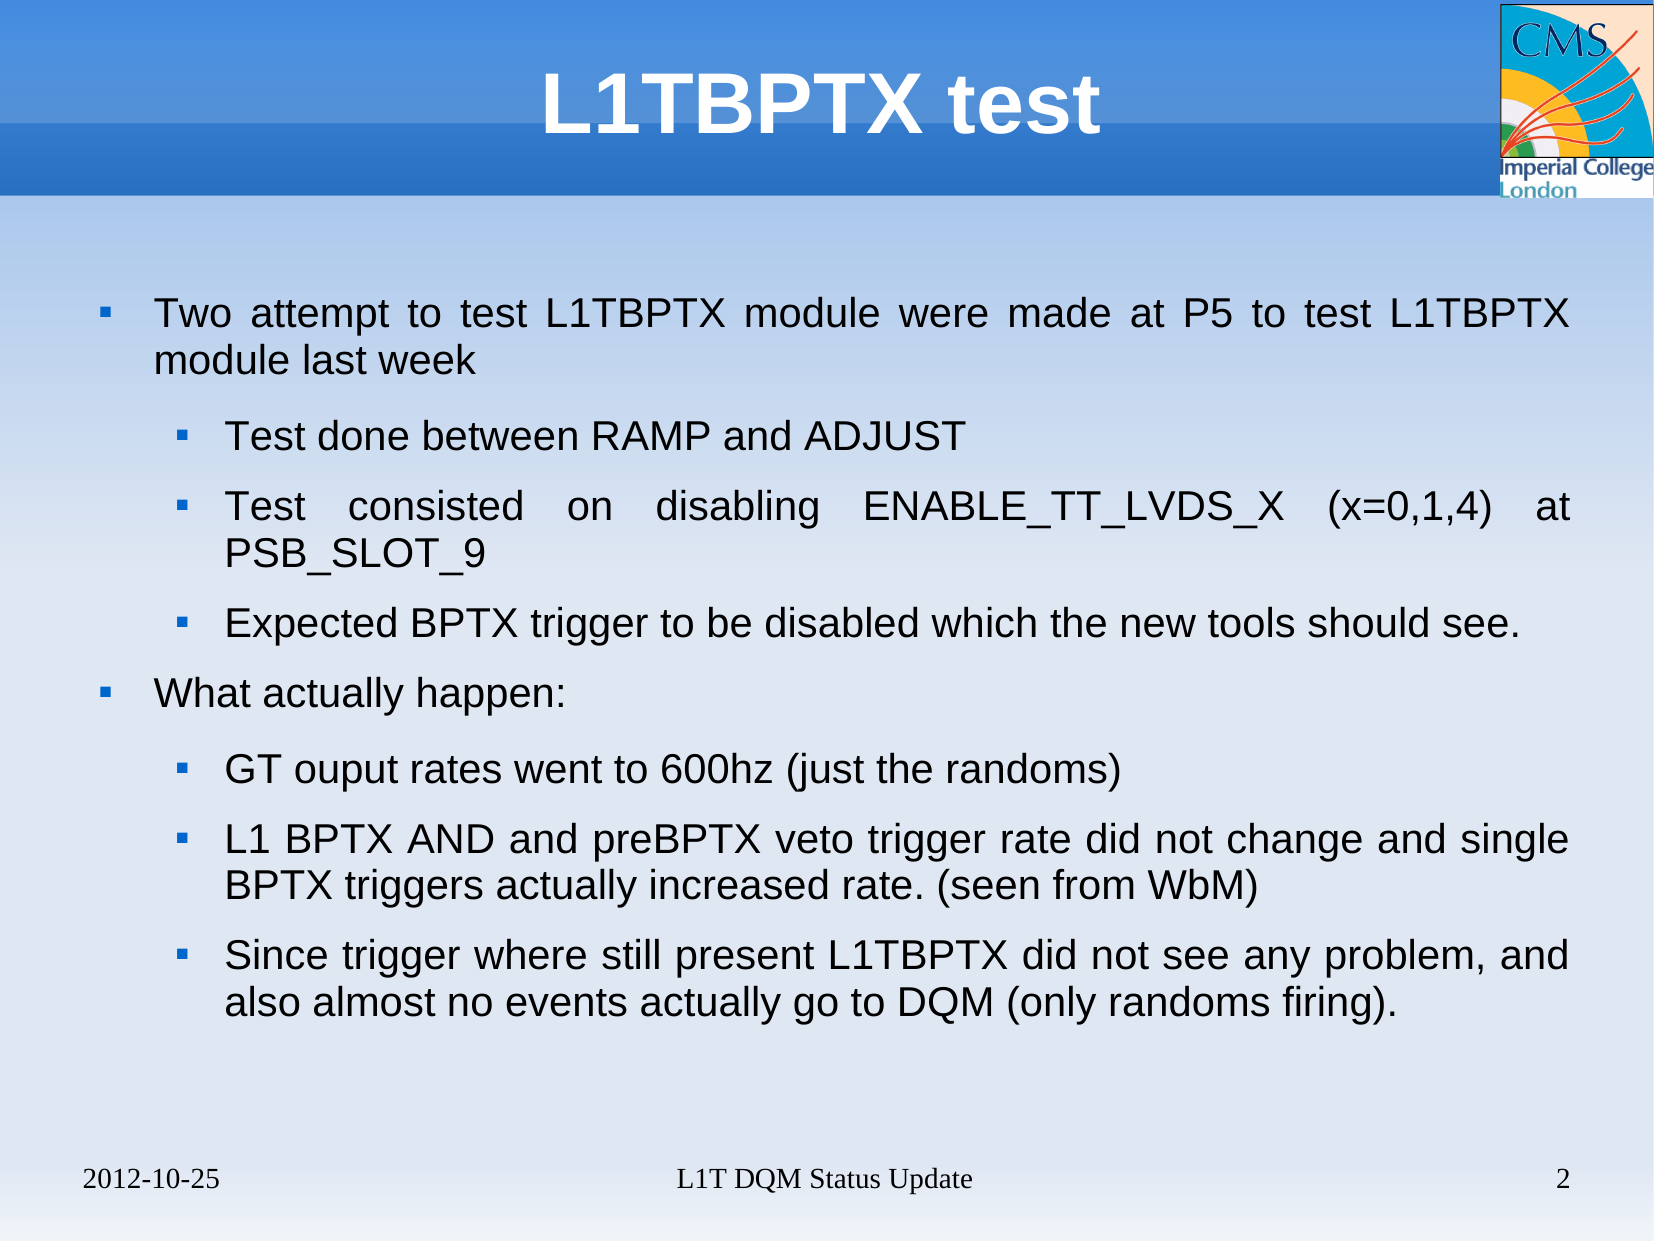

# L1TBPTX test
Two attempt to test L1TBPTX module were made at P5 to test L1TBPTX module last week
Test done between RAMP and ADJUST
Test consisted on disabling ENABLE_TT_LVDS_X (x=0,1,4) at PSB_SLOT_9
Expected BPTX trigger to be disabled which the new tools should see.
What actually happen:
GT ouput rates went to 600hz (just the randoms)
L1 BPTX AND and preBPTX veto trigger rate did not change and single BPTX triggers actually increased rate. (seen from WbM)
Since trigger where still present L1TBPTX did not see any problem, and also almost no events actually go to DQM (only randoms firing).
2012-10-25
L1T DQM Status Update
2